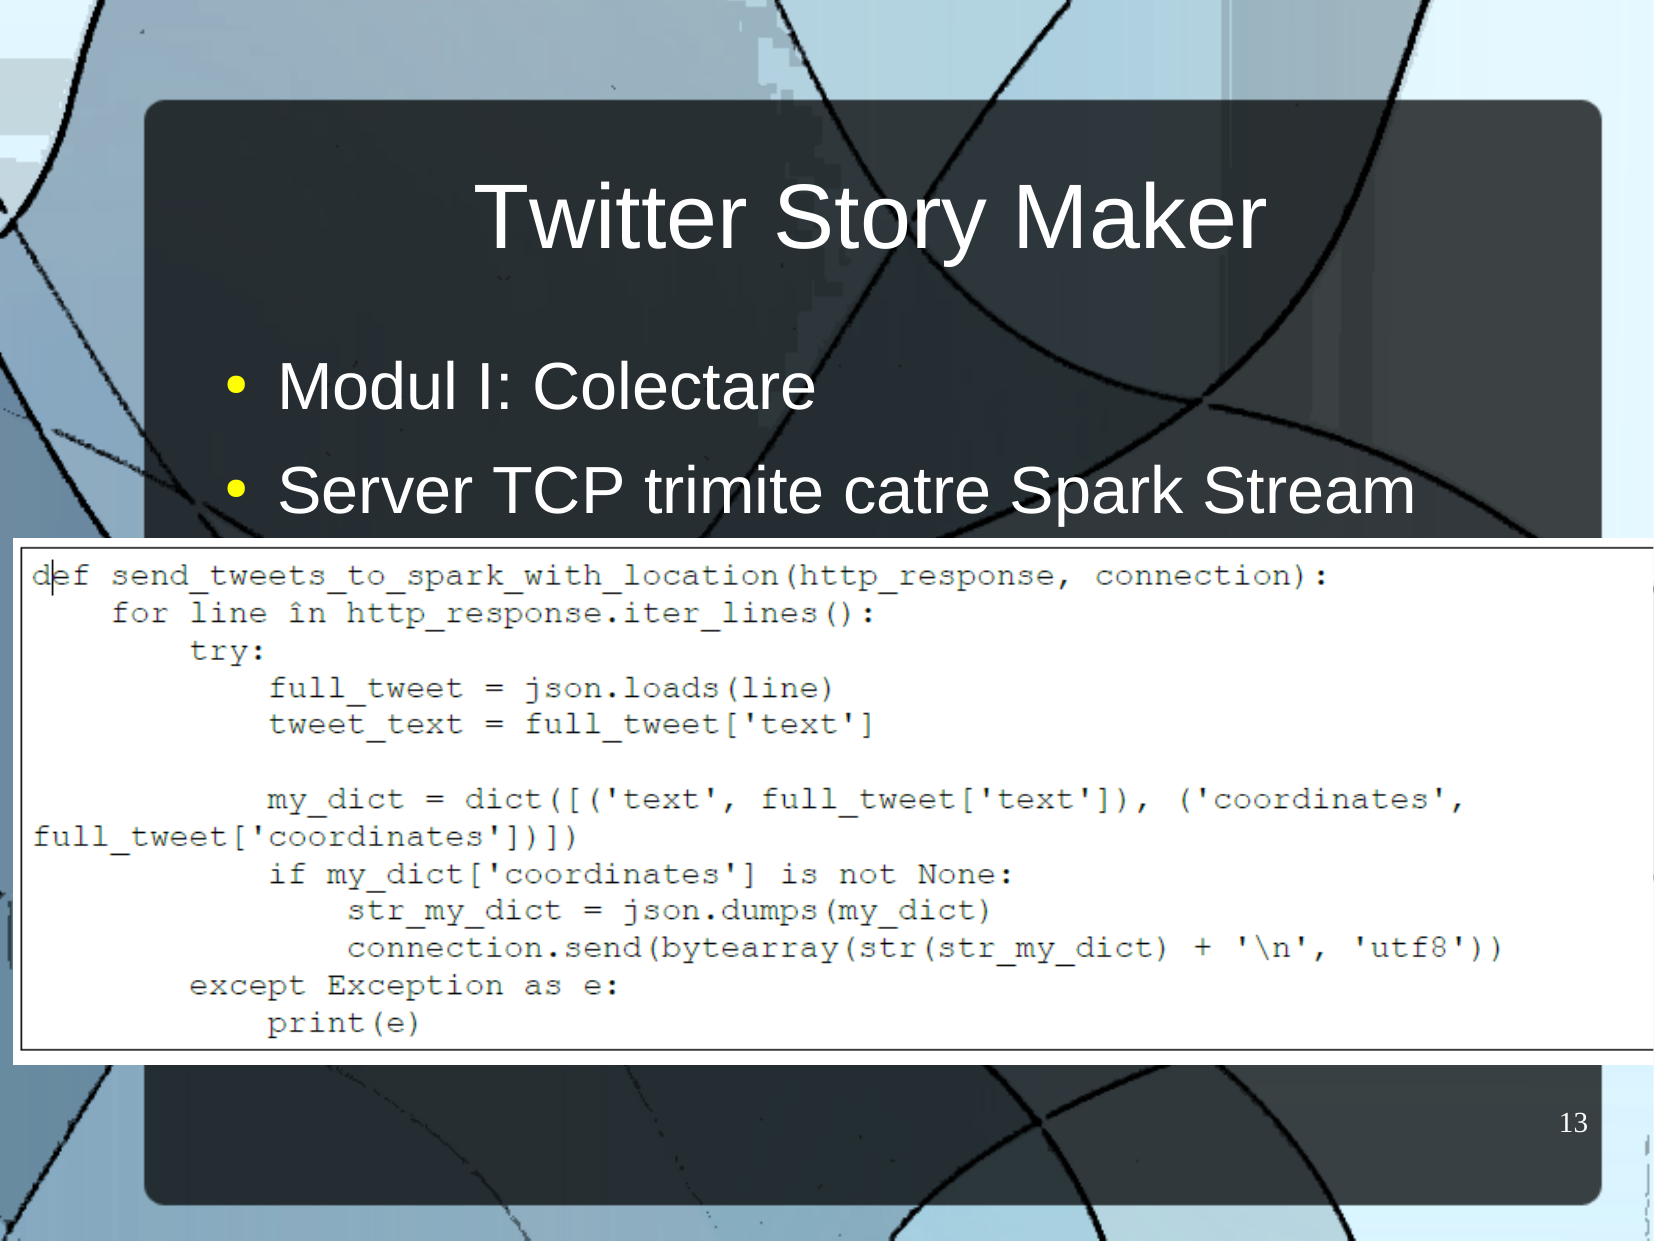

# Twitter Story Maker
Modul I: Colectare
Server TCP trimite catre Spark Stream
13